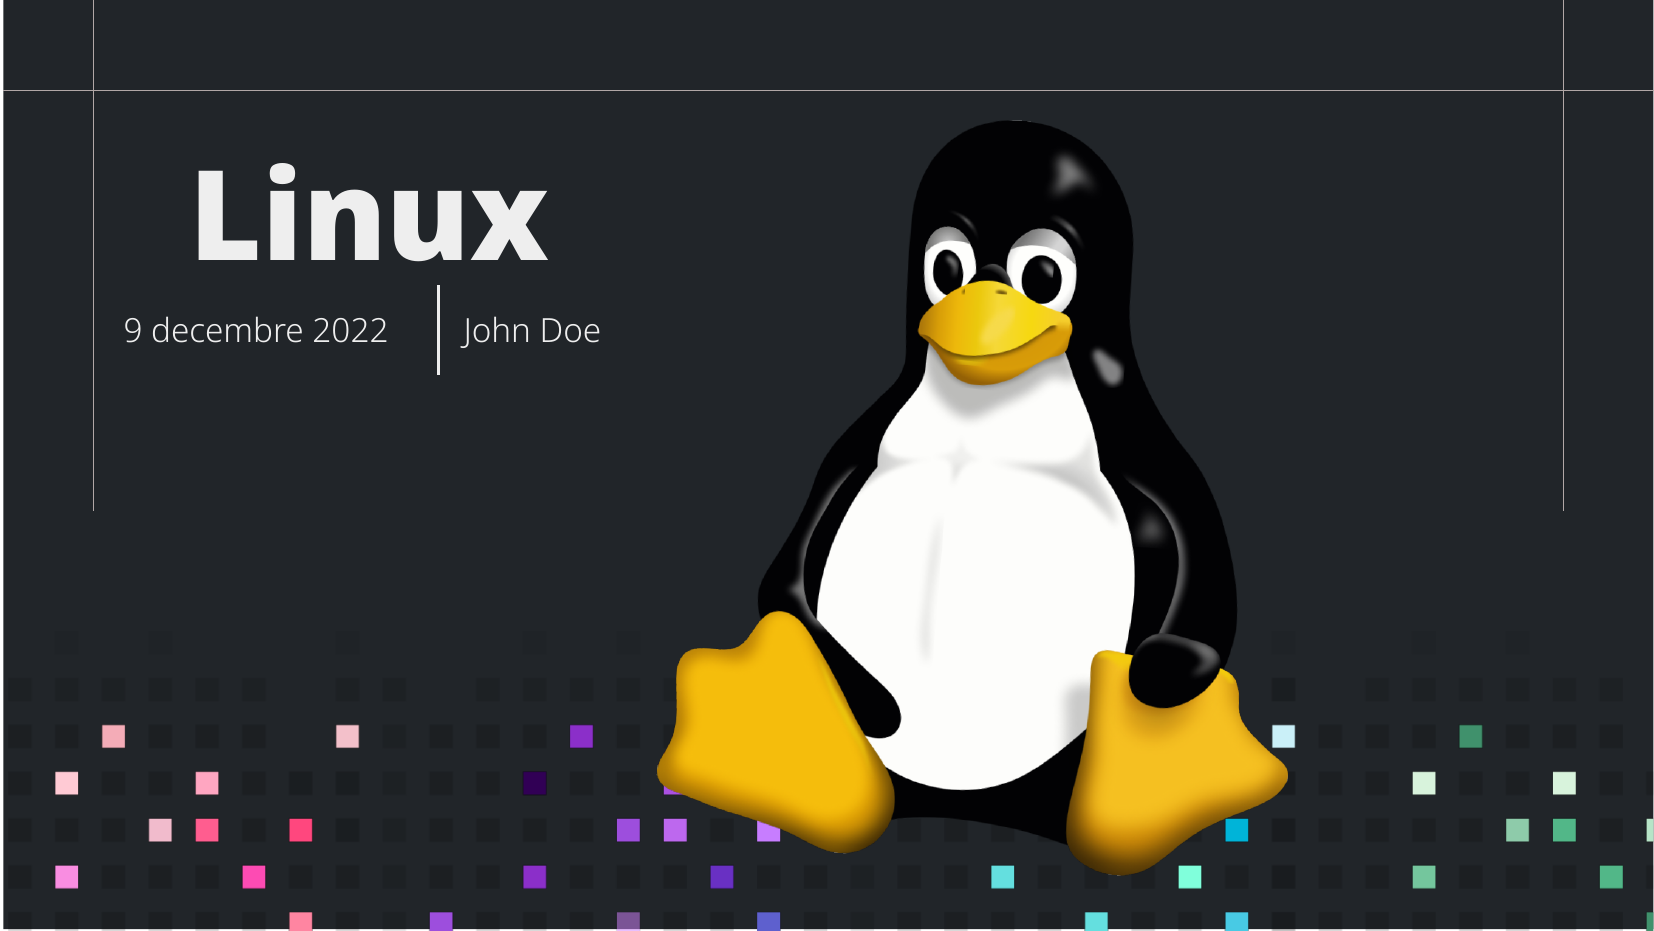

# Linux
9 decembre 2022
John Doe